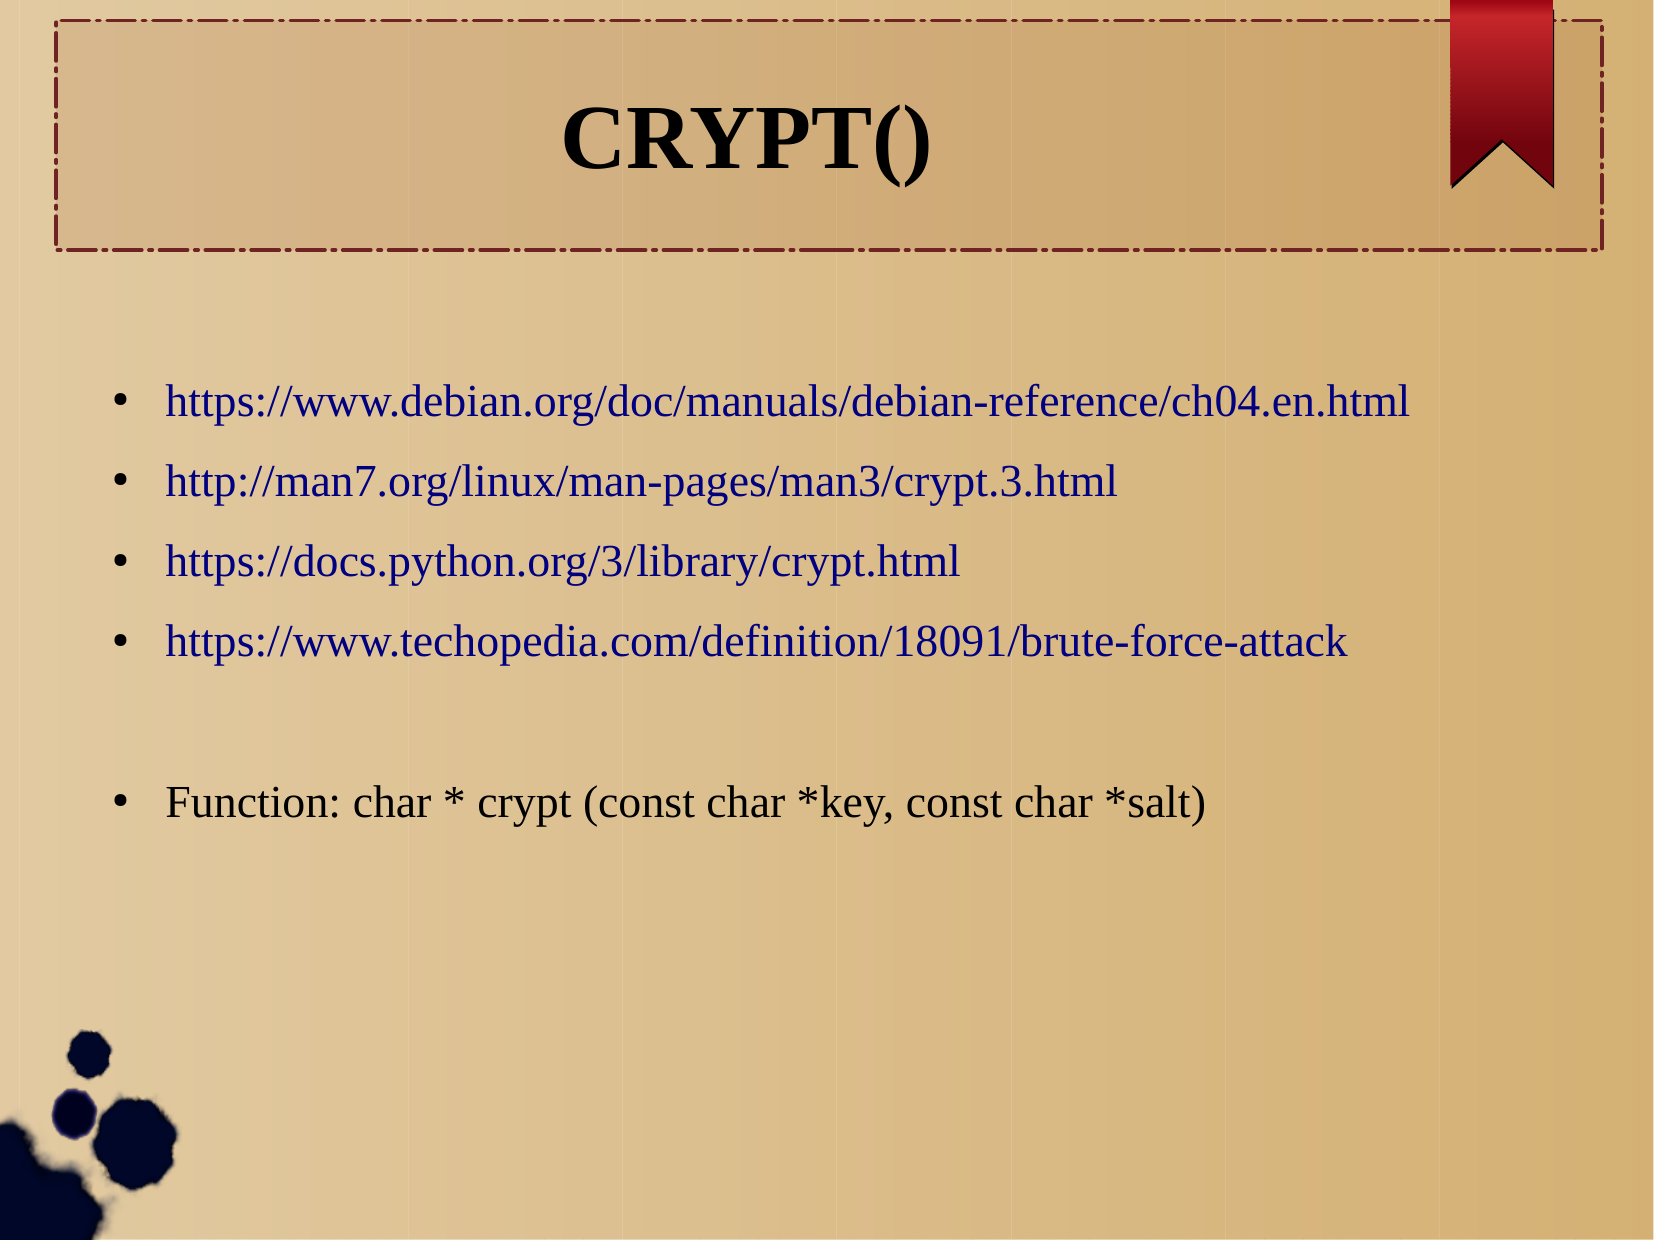

# CRYPT()
https://www.debian.org/doc/manuals/debian-reference/ch04.en.html
http://man7.org/linux/man-pages/man3/crypt.3.html
https://docs.python.org/3/library/crypt.html
https://www.techopedia.com/definition/18091/brute-force-attack
Function: char * crypt (const char *key, const char *salt)